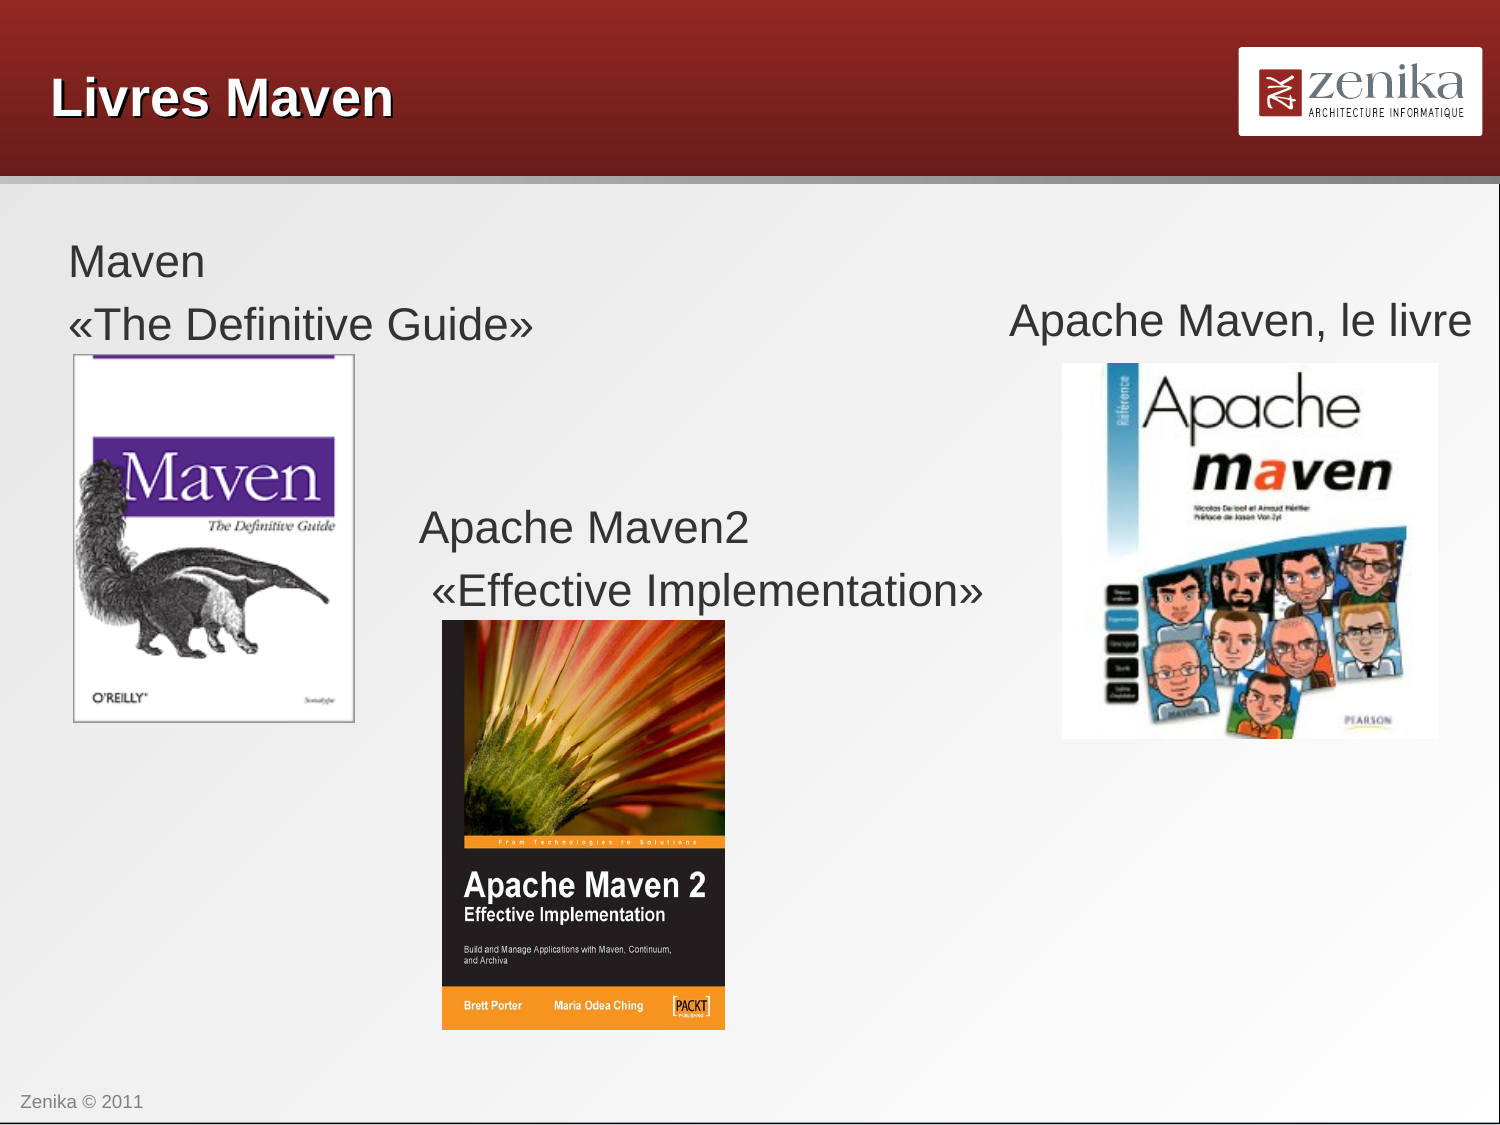

# Livres Maven
Maven
«The Definitive Guide»
Apache Maven, le livre
Apache Maven2
 «Effective Implementation»